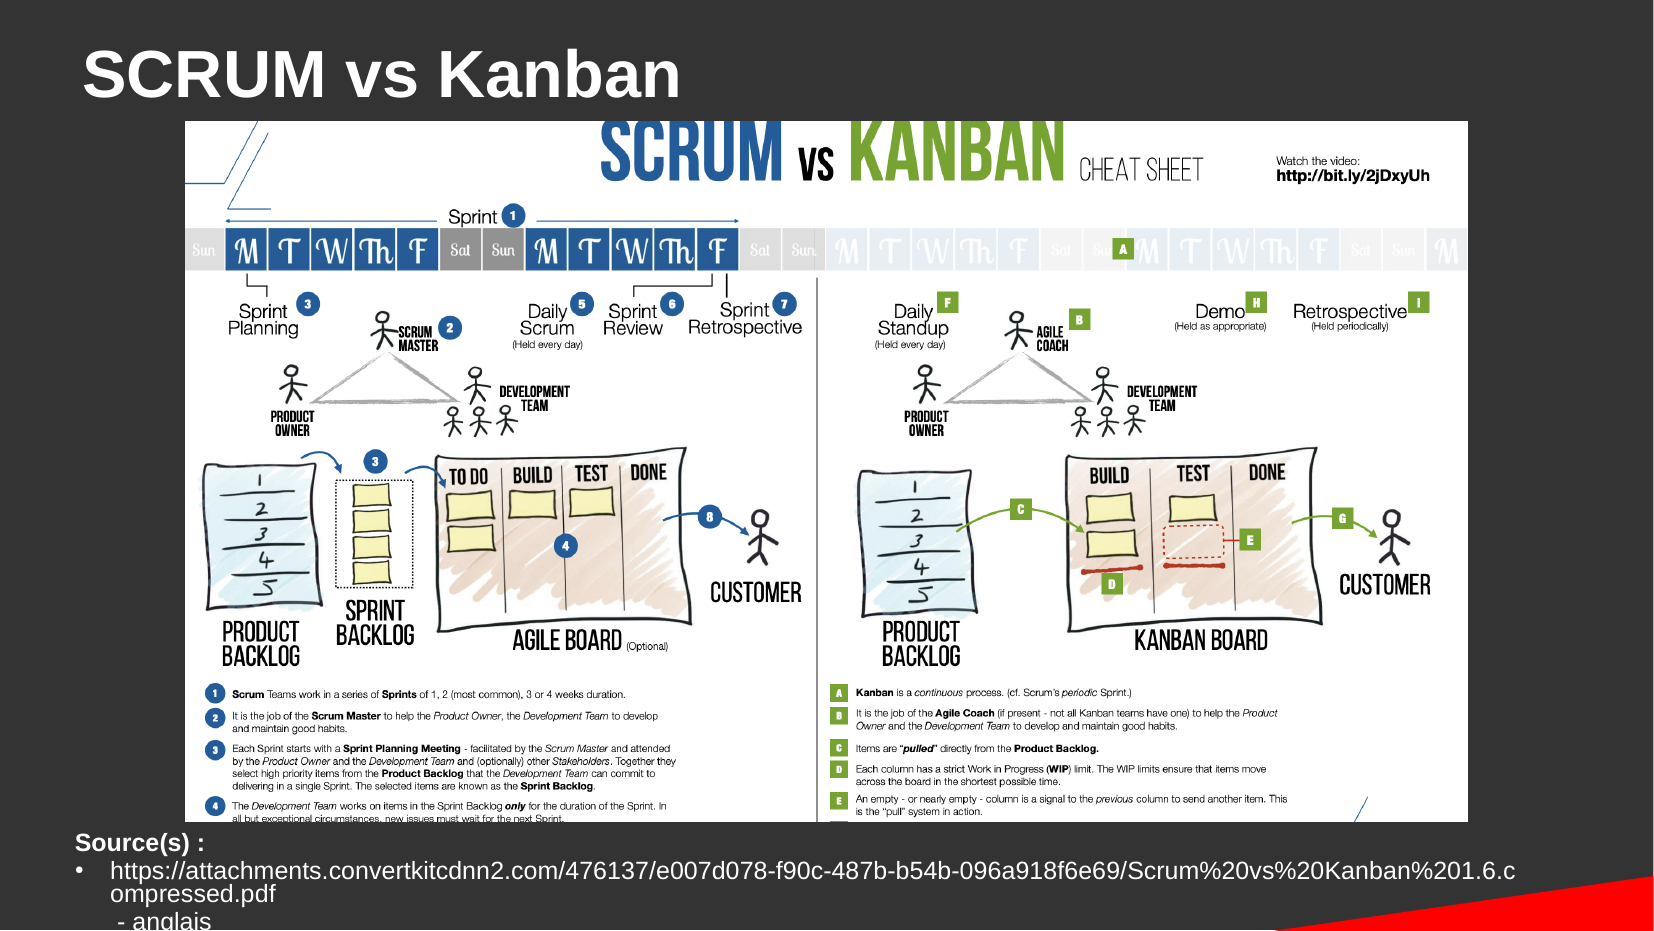

# SCRUM vs Kanban
Source(s) :
https://attachments.convertkitcdnn2.com/476137/e007d078-f90c-487b-b54b-096a918f6e69/Scrum%20vs%20Kanban%201.6.compressed.pdf - anglais